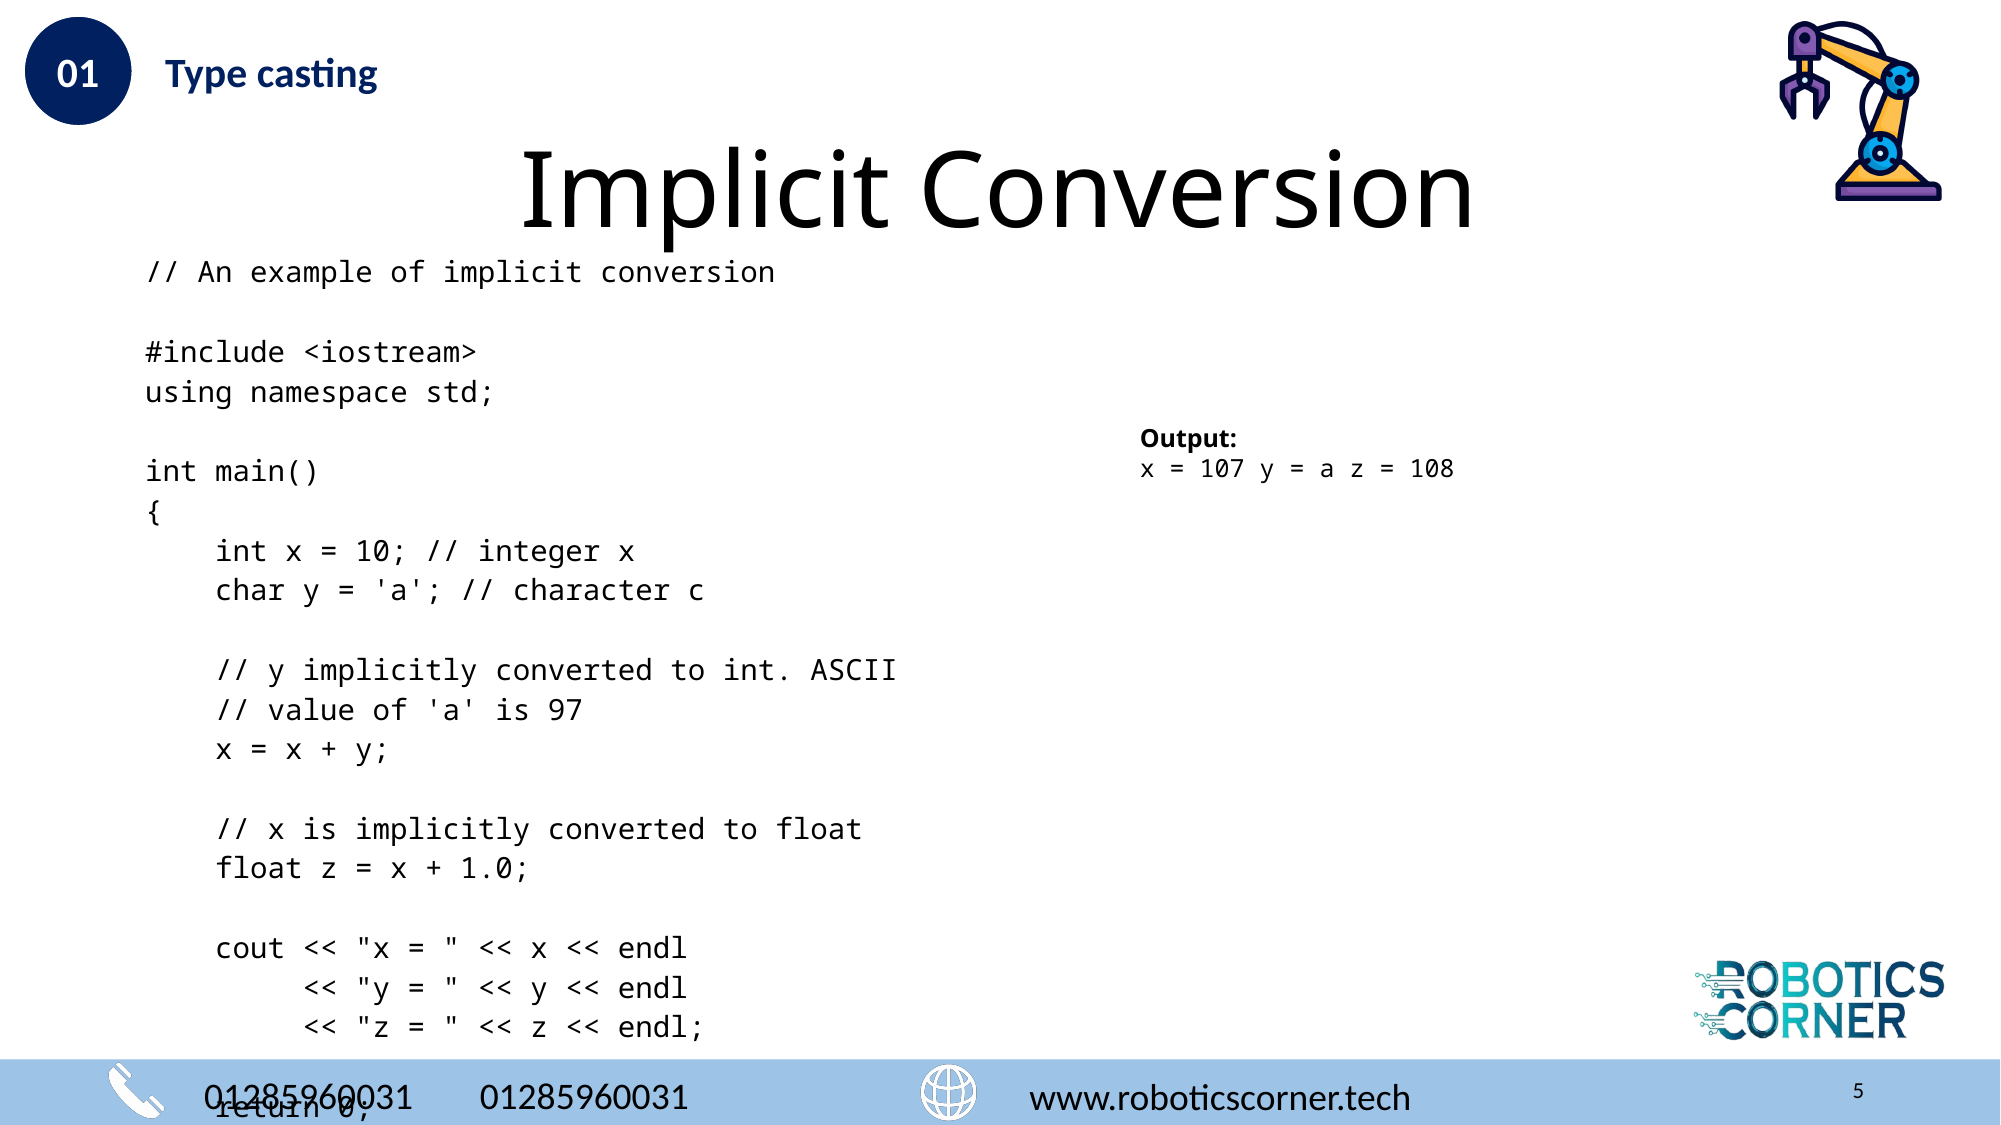

01
Type casting
Implicit Conversion
| // An example of implicit conversion    #include <iostream> using namespace std;    int main() {     int x = 10; // integer x     char y = 'a'; // character c        // y implicitly converted to int. ASCII     // value of 'a' is 97     x = x + y;        // x is implicitly converted to float     float z = x + 1.0;        cout << "x = " << x << endl          << "y = " << y << endl          << "z = " << z << endl;        return 0; } |
| --- |
Output:
x = 107 y = a z = 108